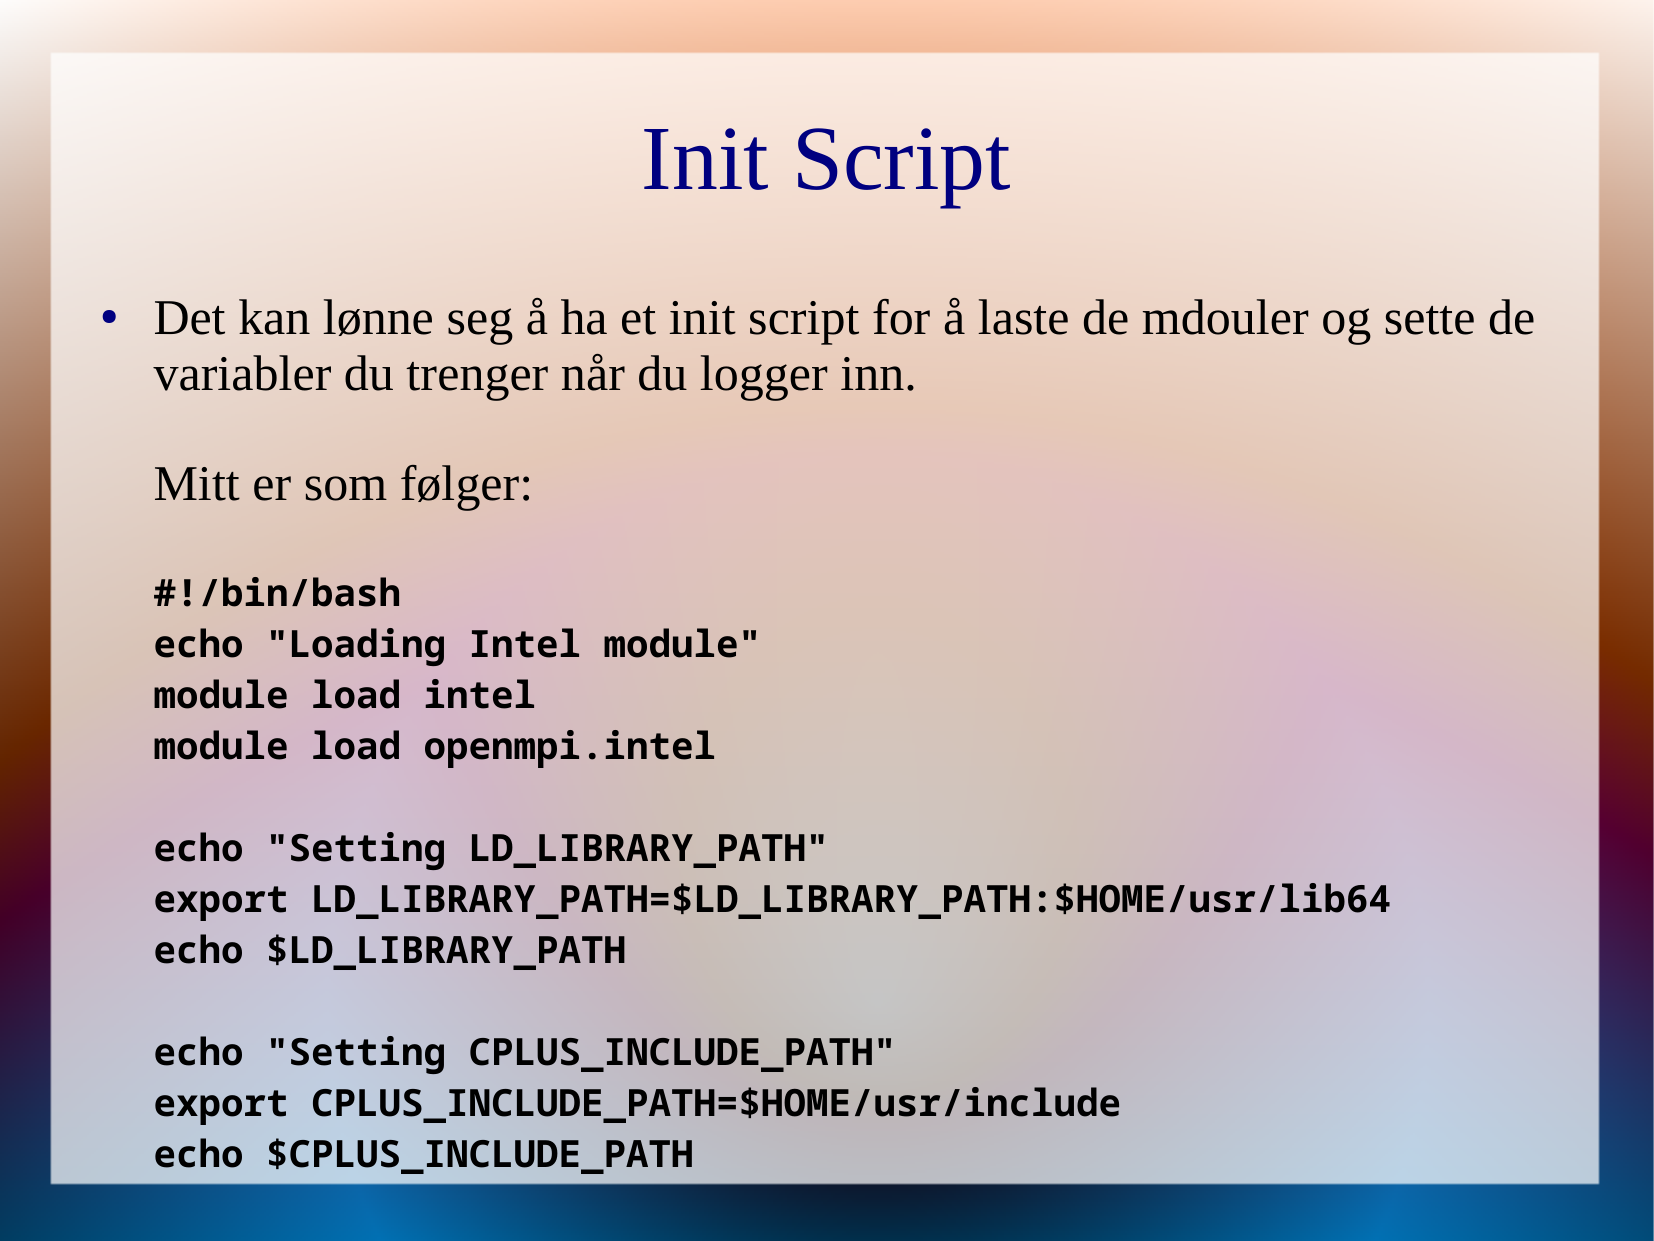

# Init Script
Det kan lønne seg å ha et init script for å laste de mdouler og sette de variabler du trenger når du logger inn.
Mitt er som følger:
#!/bin/bash
echo "Loading Intel module"
module load intel
module load openmpi.intel
echo "Setting LD_LIBRARY_PATH"
export LD_LIBRARY_PATH=$LD_LIBRARY_PATH:$HOME/usr/lib64
echo $LD_LIBRARY_PATH
echo "Setting CPLUS_INCLUDE_PATH"
export CPLUS_INCLUDE_PATH=$HOME/usr/include
echo $CPLUS_INCLUDE_PATH